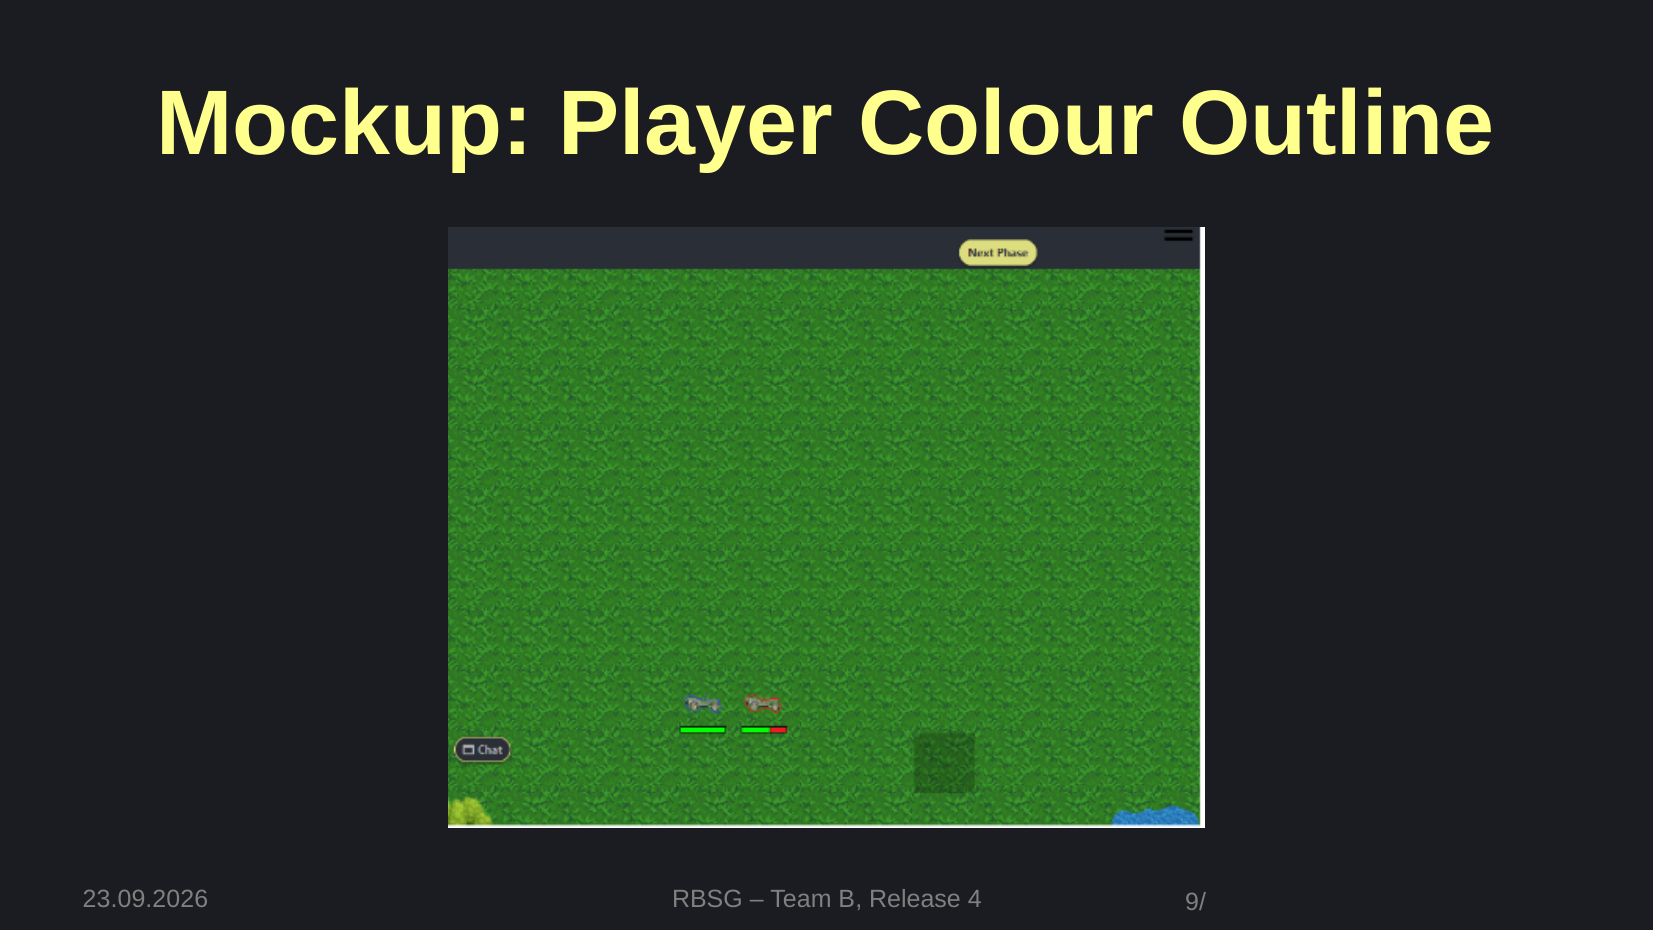

# Mockup: Player Colour Outline
RBSG – Team B, Release 4
1/